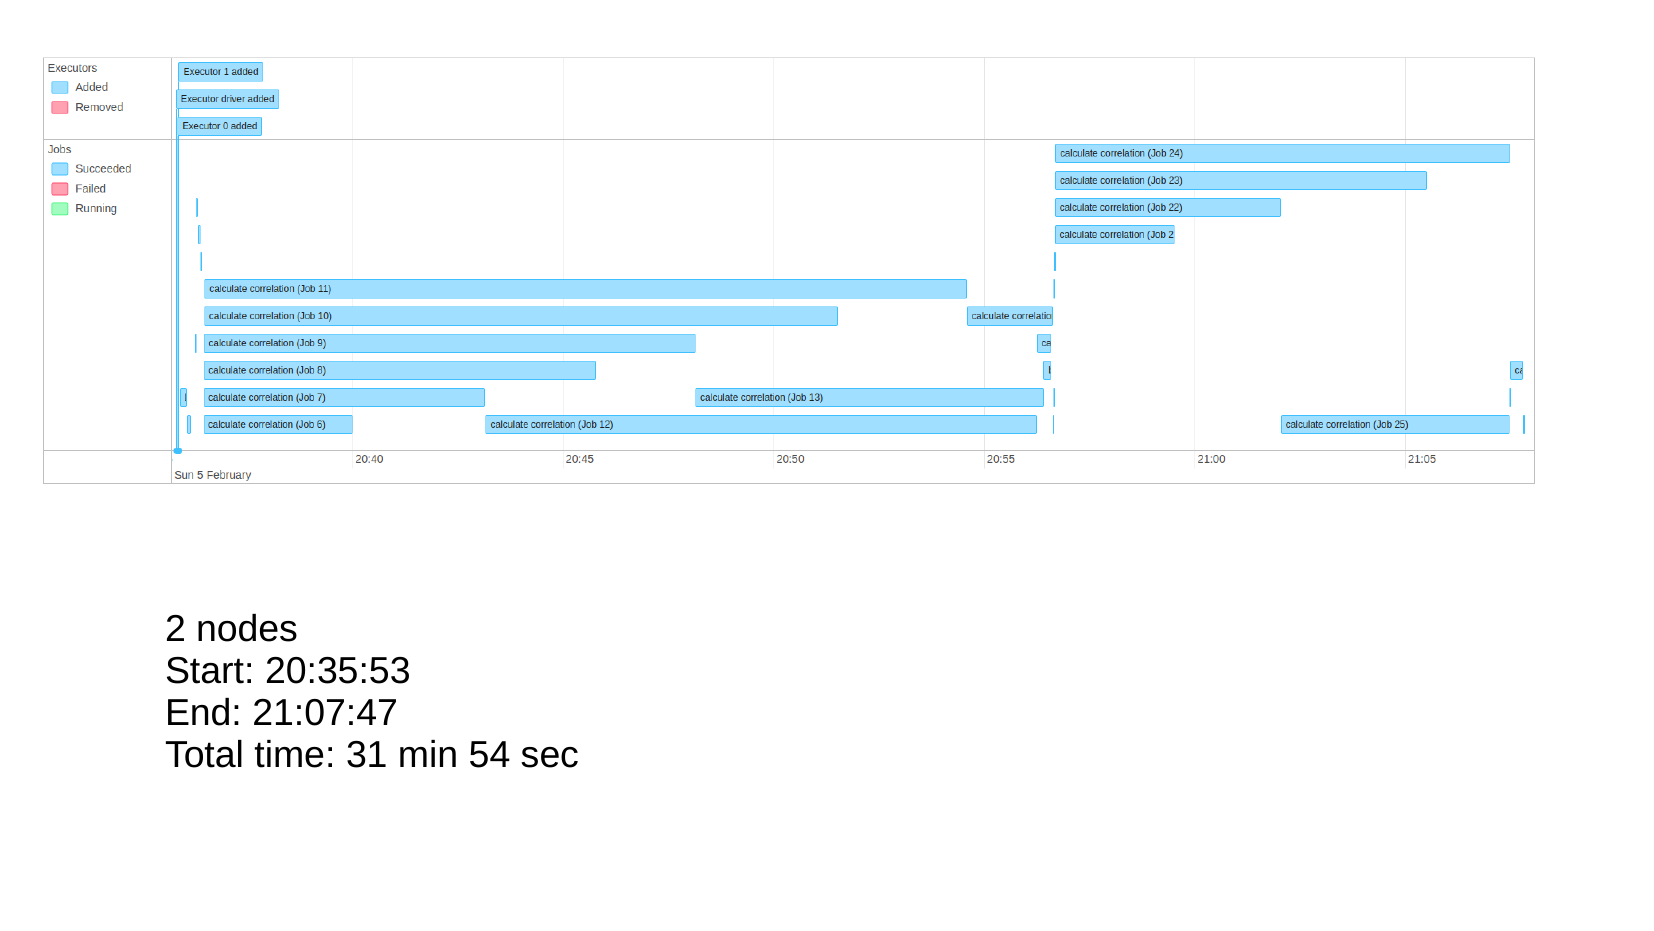

2 nodes
Start: 20:35:53
End: 21:07:47
Total time: 31 min 54 sec